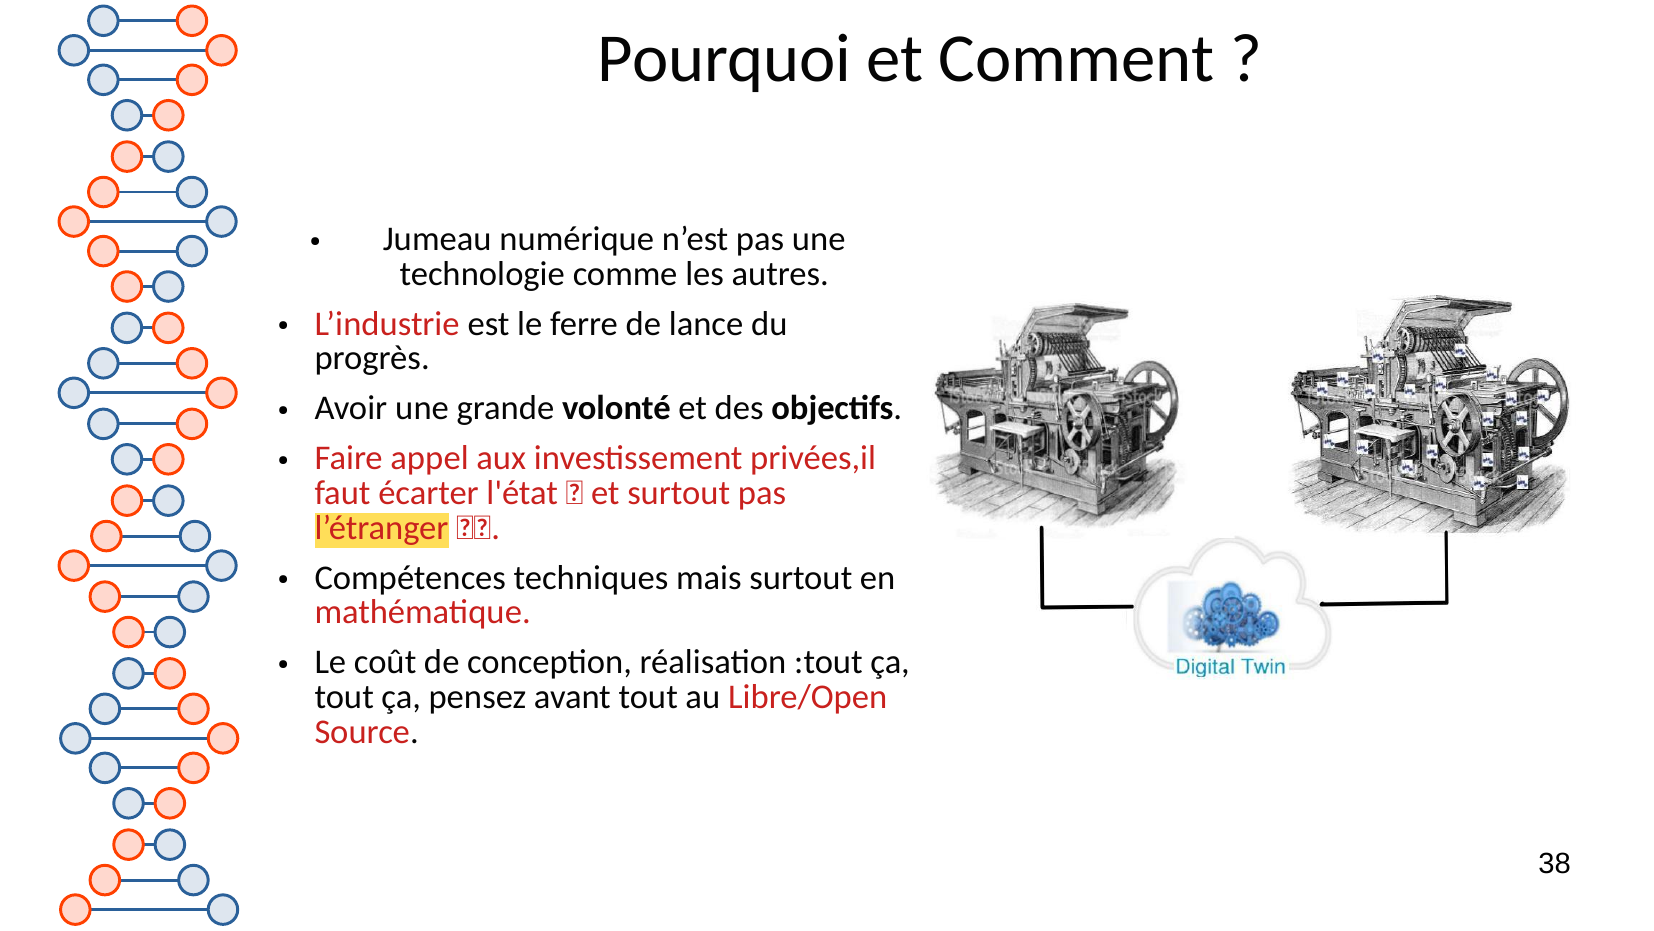

# Pourquoi et Comment ?
Jumeau numérique n’est pas une technologie comme les autres.
L’industrie est le ferre de lance du progrès.
Avoir une grande volonté et des objectifs.
Faire appel aux investissement privées,il faut écarter l'état 🤫 et surtout pas l’étranger 🤥🤧.
Compétences techniques mais surtout en mathématique.
Le coût de conception, réalisation :tout ça, tout ça, pensez avant tout au Libre/Open Source.
38